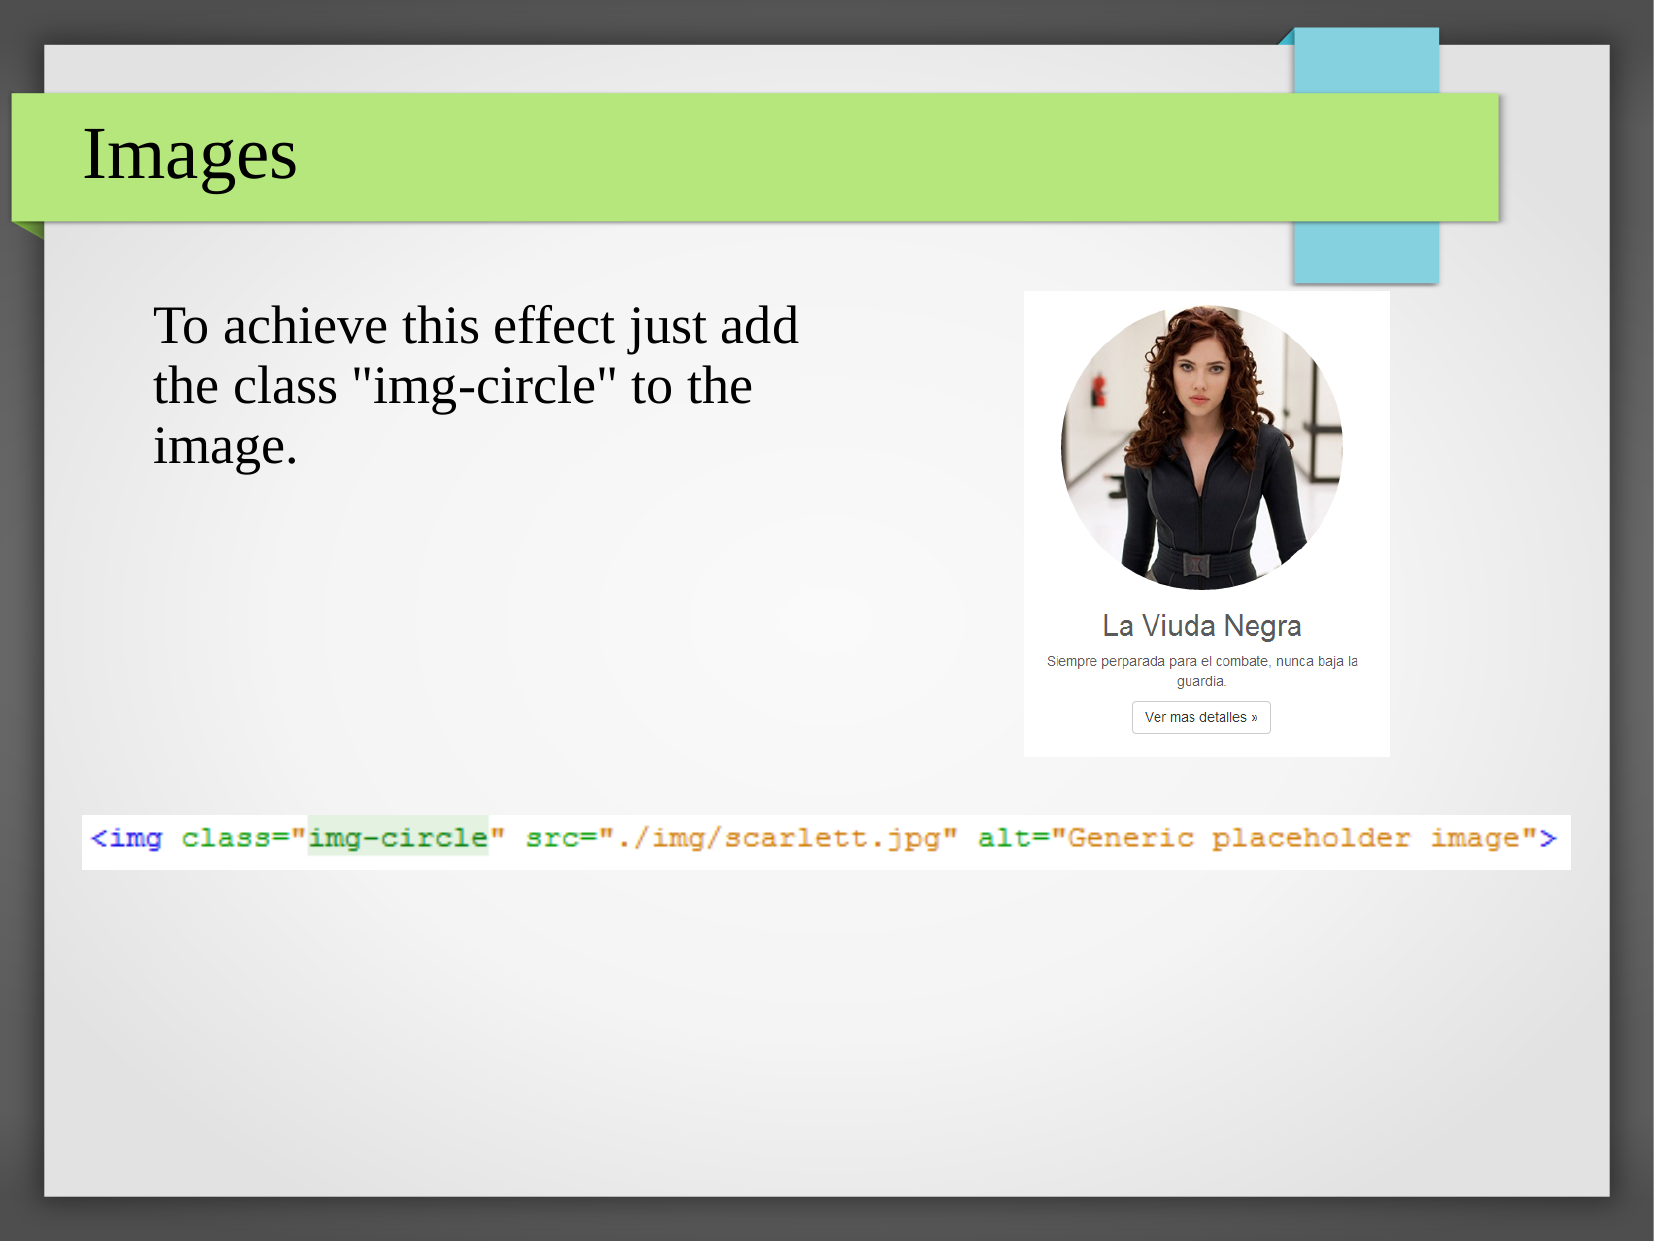

# Images
To achieve this effect just add the class "img-circle" to the image.